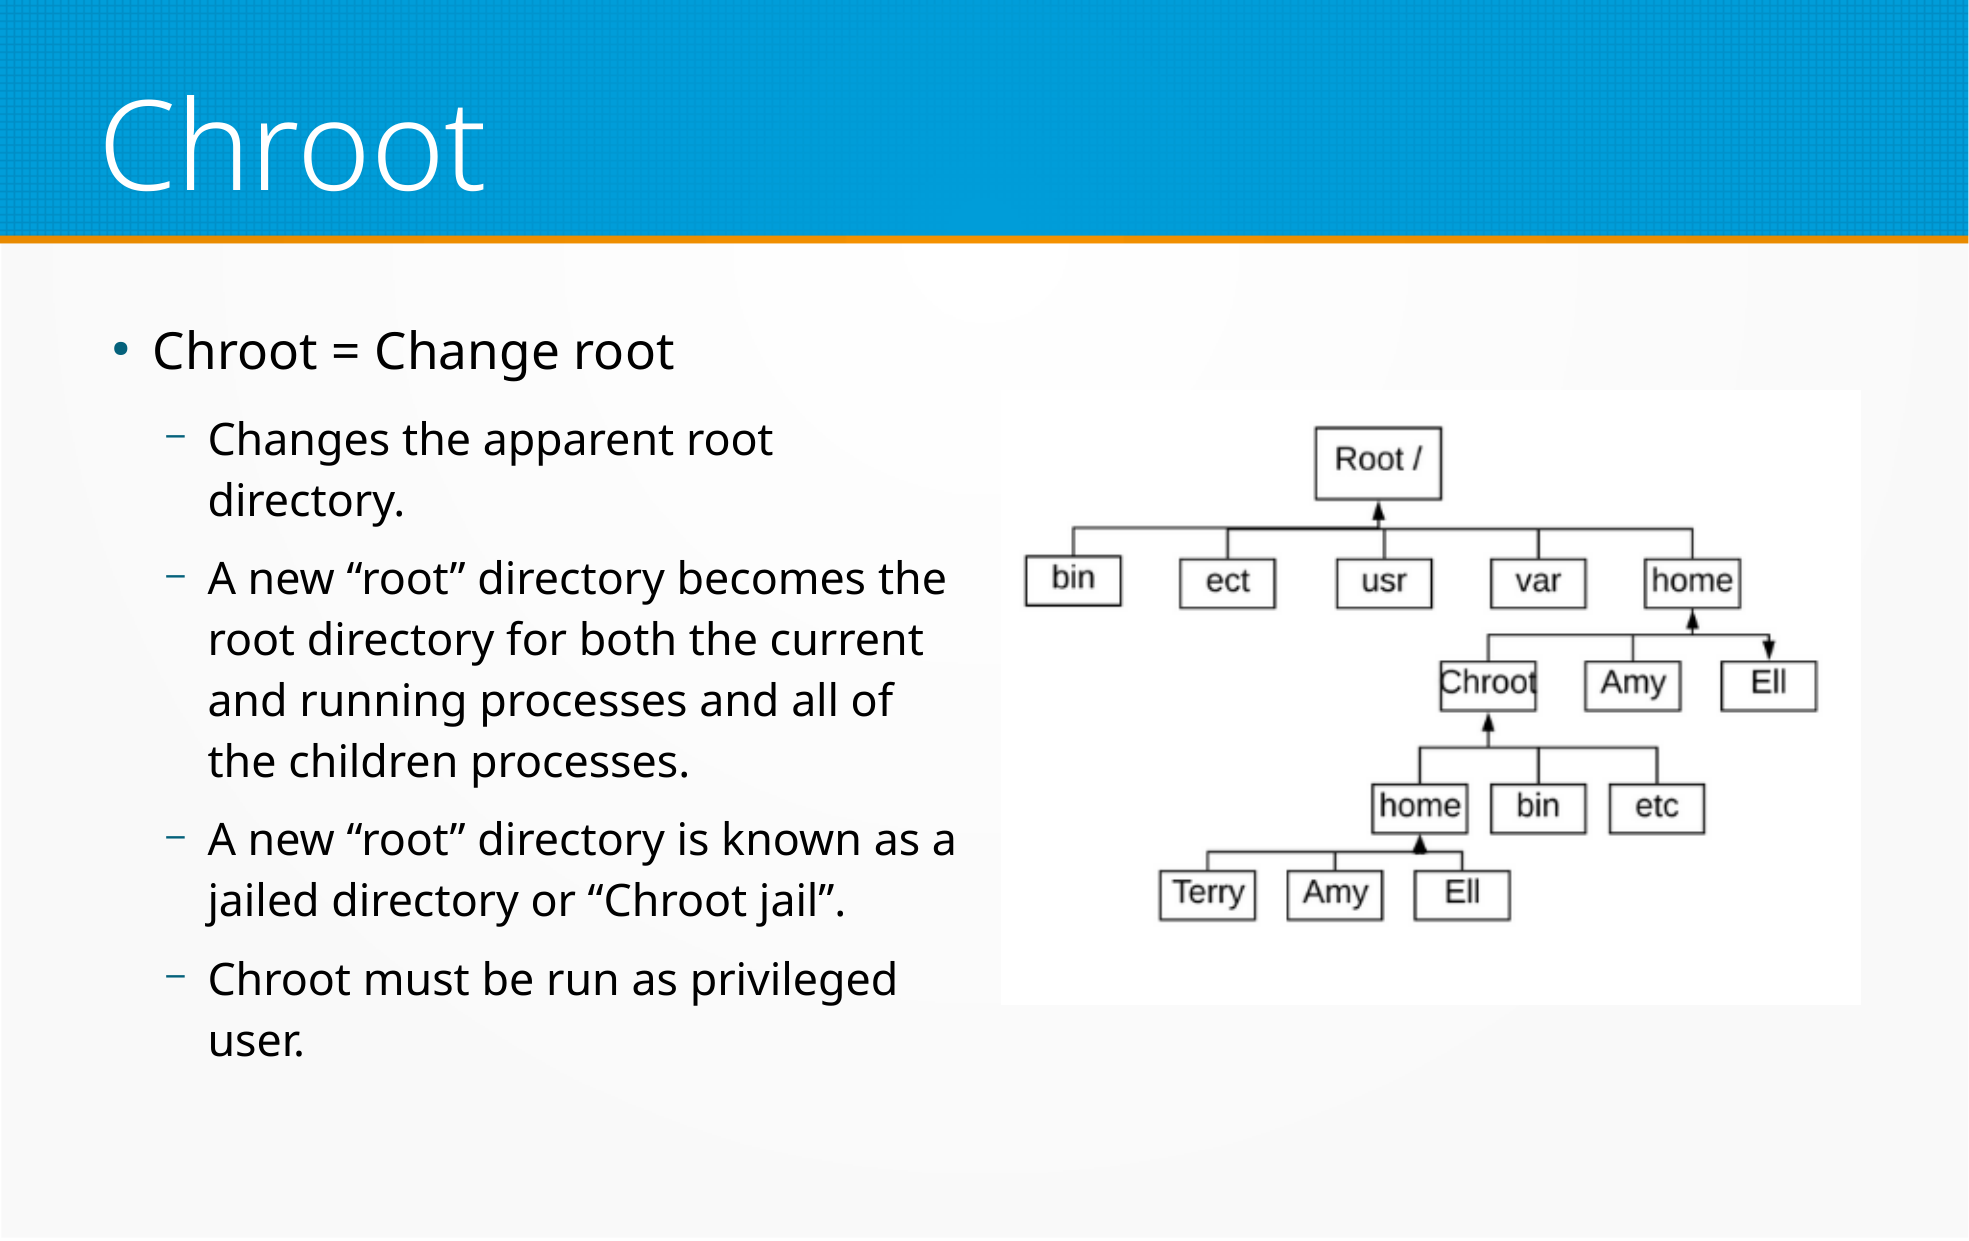

# Chroot
Chroot = Change root
Changes the apparent root directory.
A new “root” directory becomes the root directory for both the current and running processes and all of the children processes.
A new “root” directory is known as a jailed directory or “Chroot jail”.
Chroot must be run as privileged user.